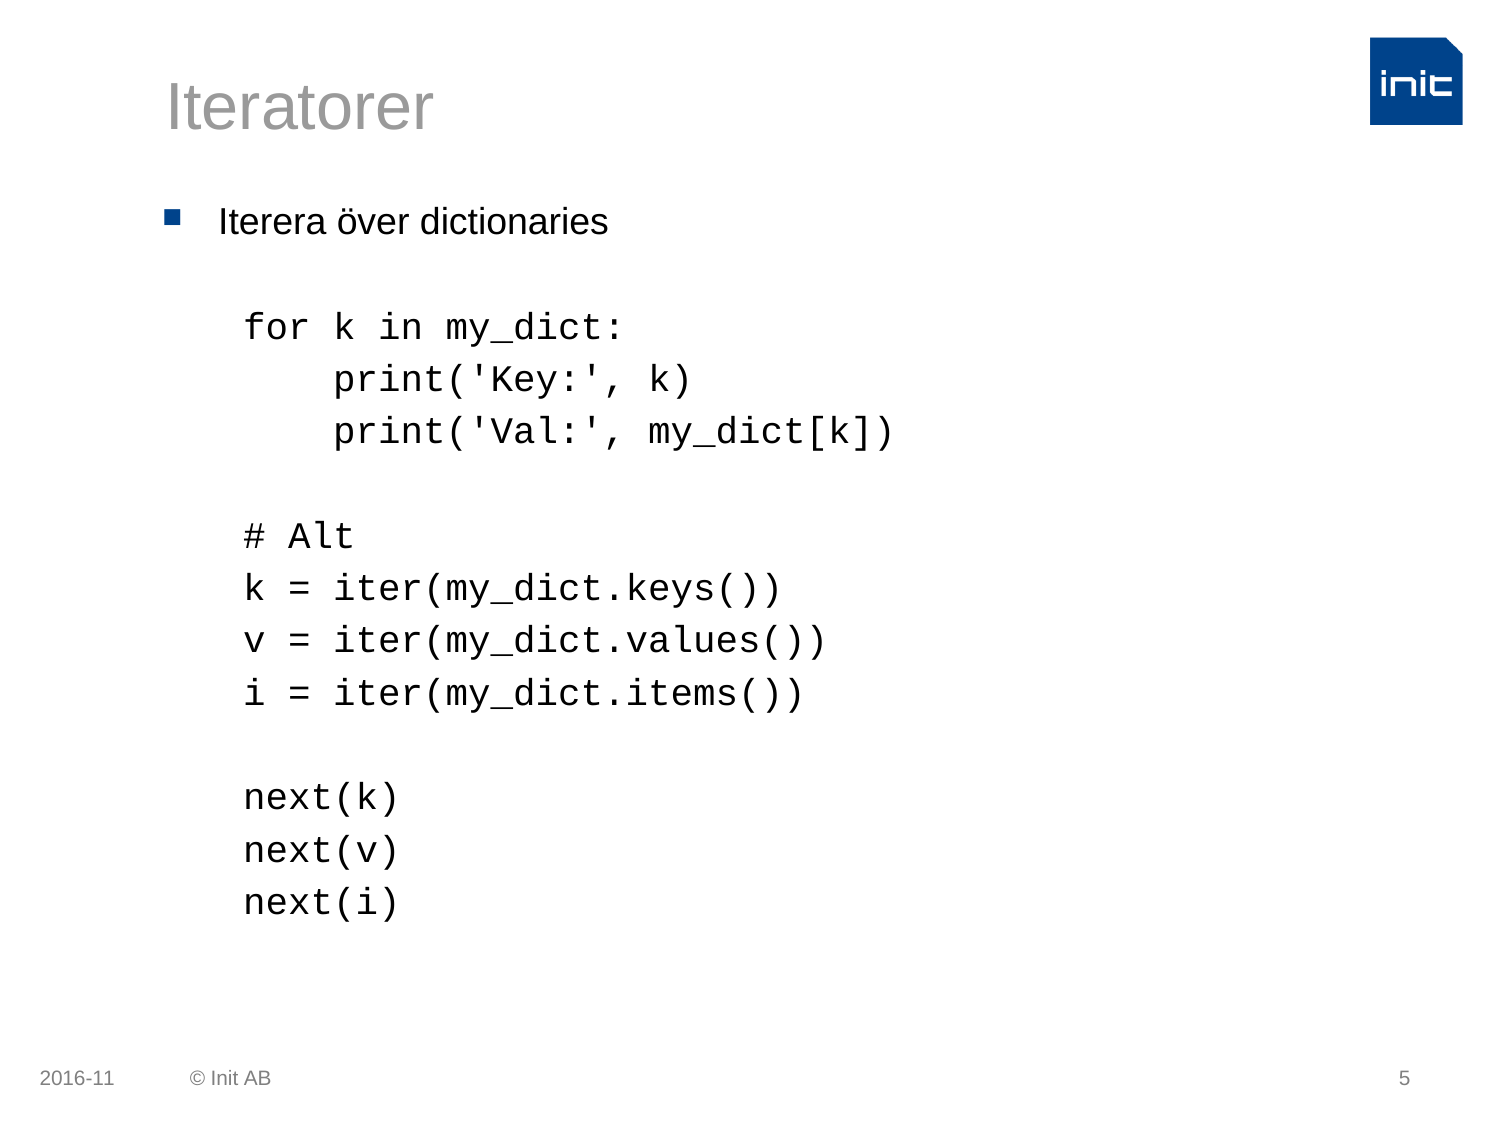

Iteratorer
Iterera över dictionaries
for k in my_dict:
 print('Key:', k)
 print('Val:', my_dict[k])
# Alt
k = iter(my_dict.keys())
v = iter(my_dict.values())
i = iter(my_dict.items())
next(k)
next(v)
next(i)
2016-11
© Init AB